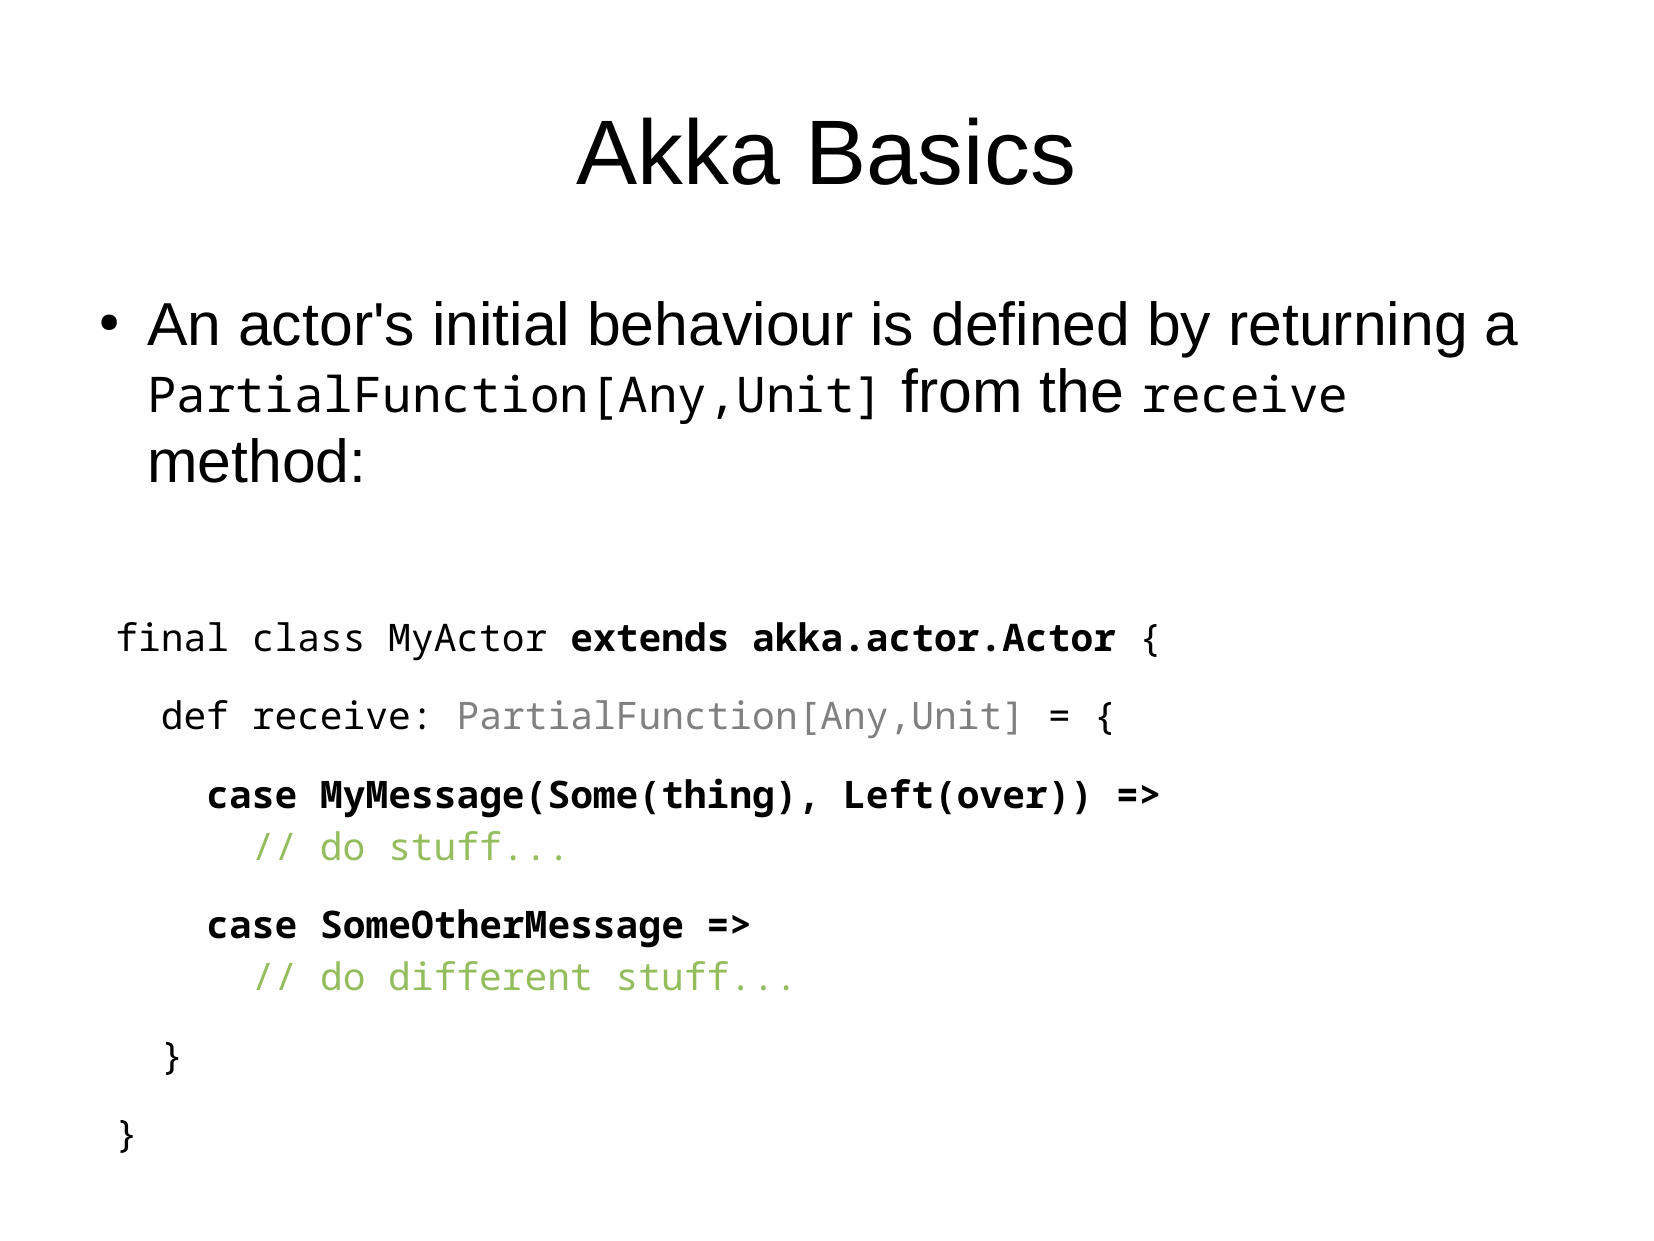

# Akka Basics
An actor's initial behaviour is defined by returning a PartialFunction[Any,Unit] from the receive method:
final class MyActor extends akka.actor.Actor {
 def receive: PartialFunction[Any,Unit] = {
 case MyMessage(Some(thing), Left(over)) =>
 // do stuff...
 case SomeOtherMessage =>
 // do different stuff...
 }
}